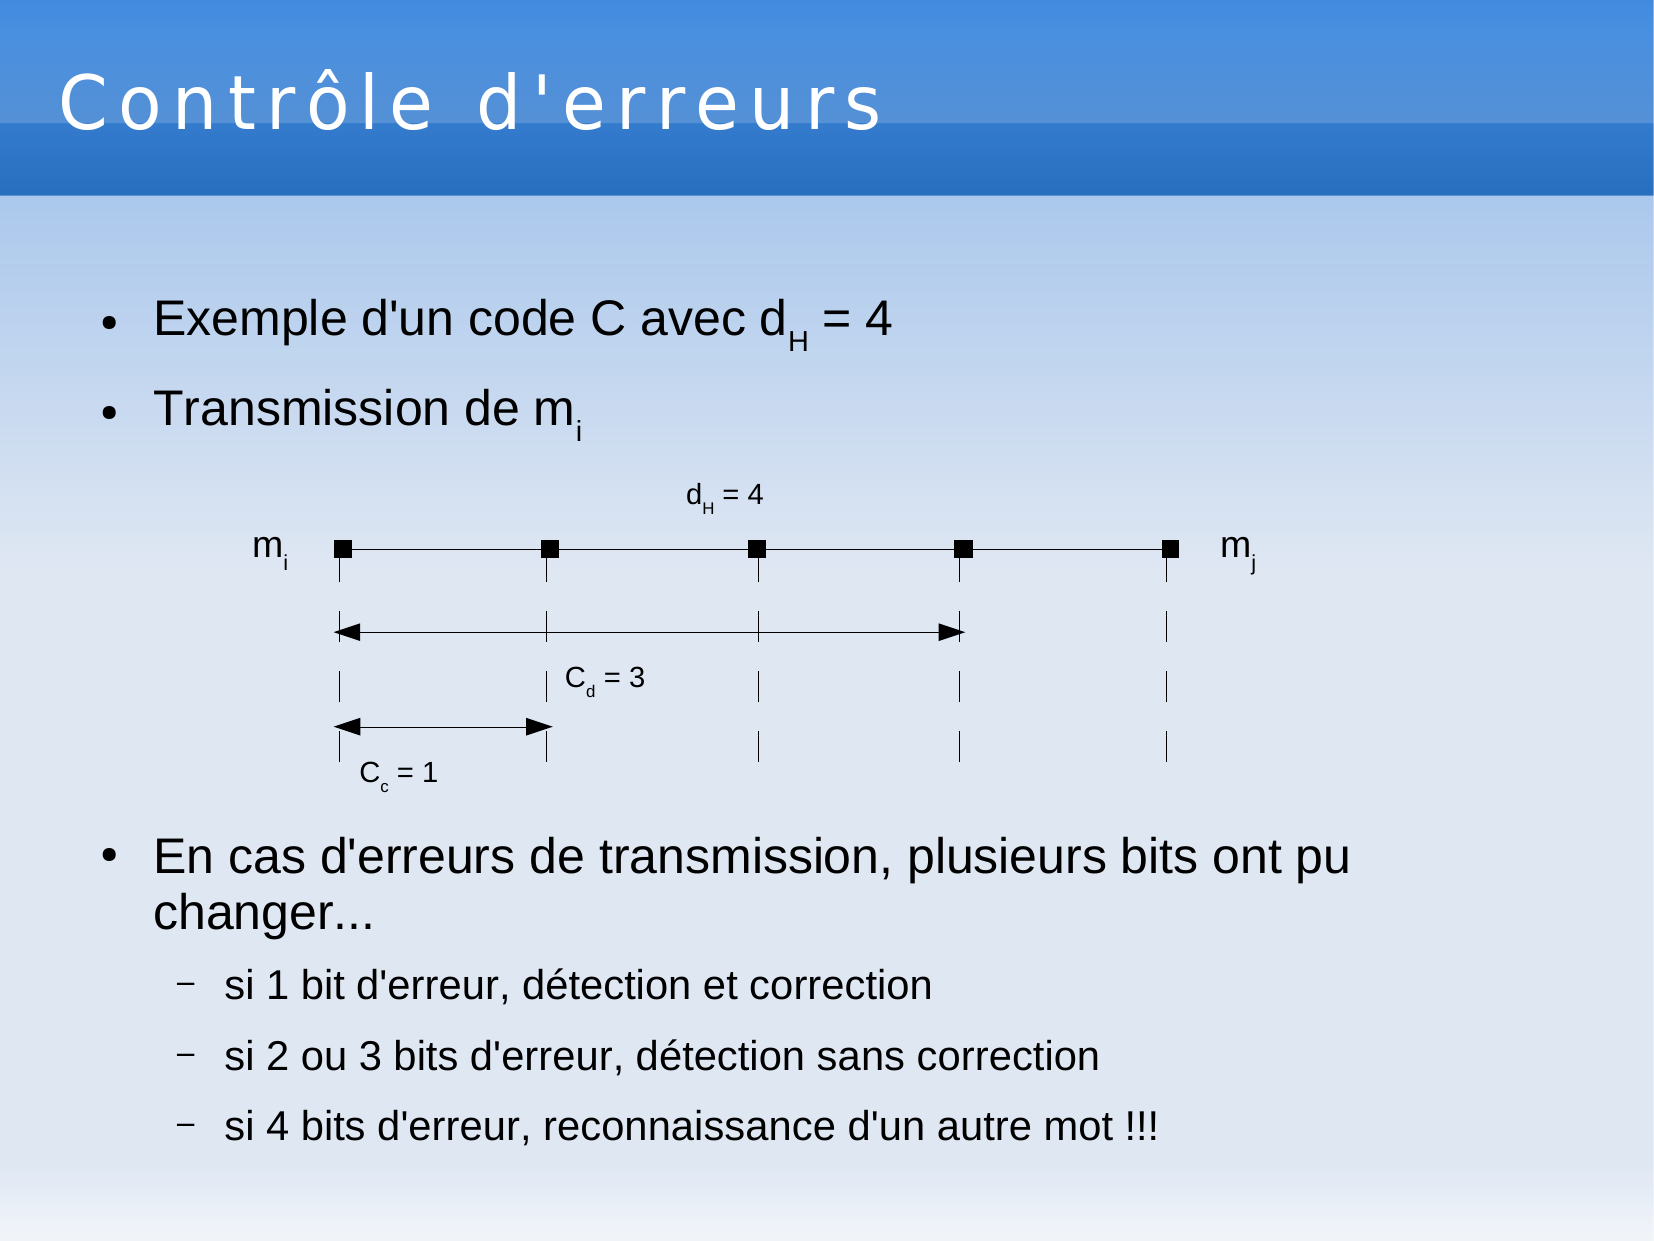

# Contrôle d'erreurs
Exemple d'un code C avec dH = 4
Transmission de mi
En cas d'erreurs de transmission, plusieurs bits ont pu changer...
si 1 bit d'erreur, détection et correction
si 2 ou 3 bits d'erreur, détection sans correction
si 4 bits d'erreur, reconnaissance d'un autre mot !!!
dH = 4
mi
mj
Cd = 3
Cc = 1